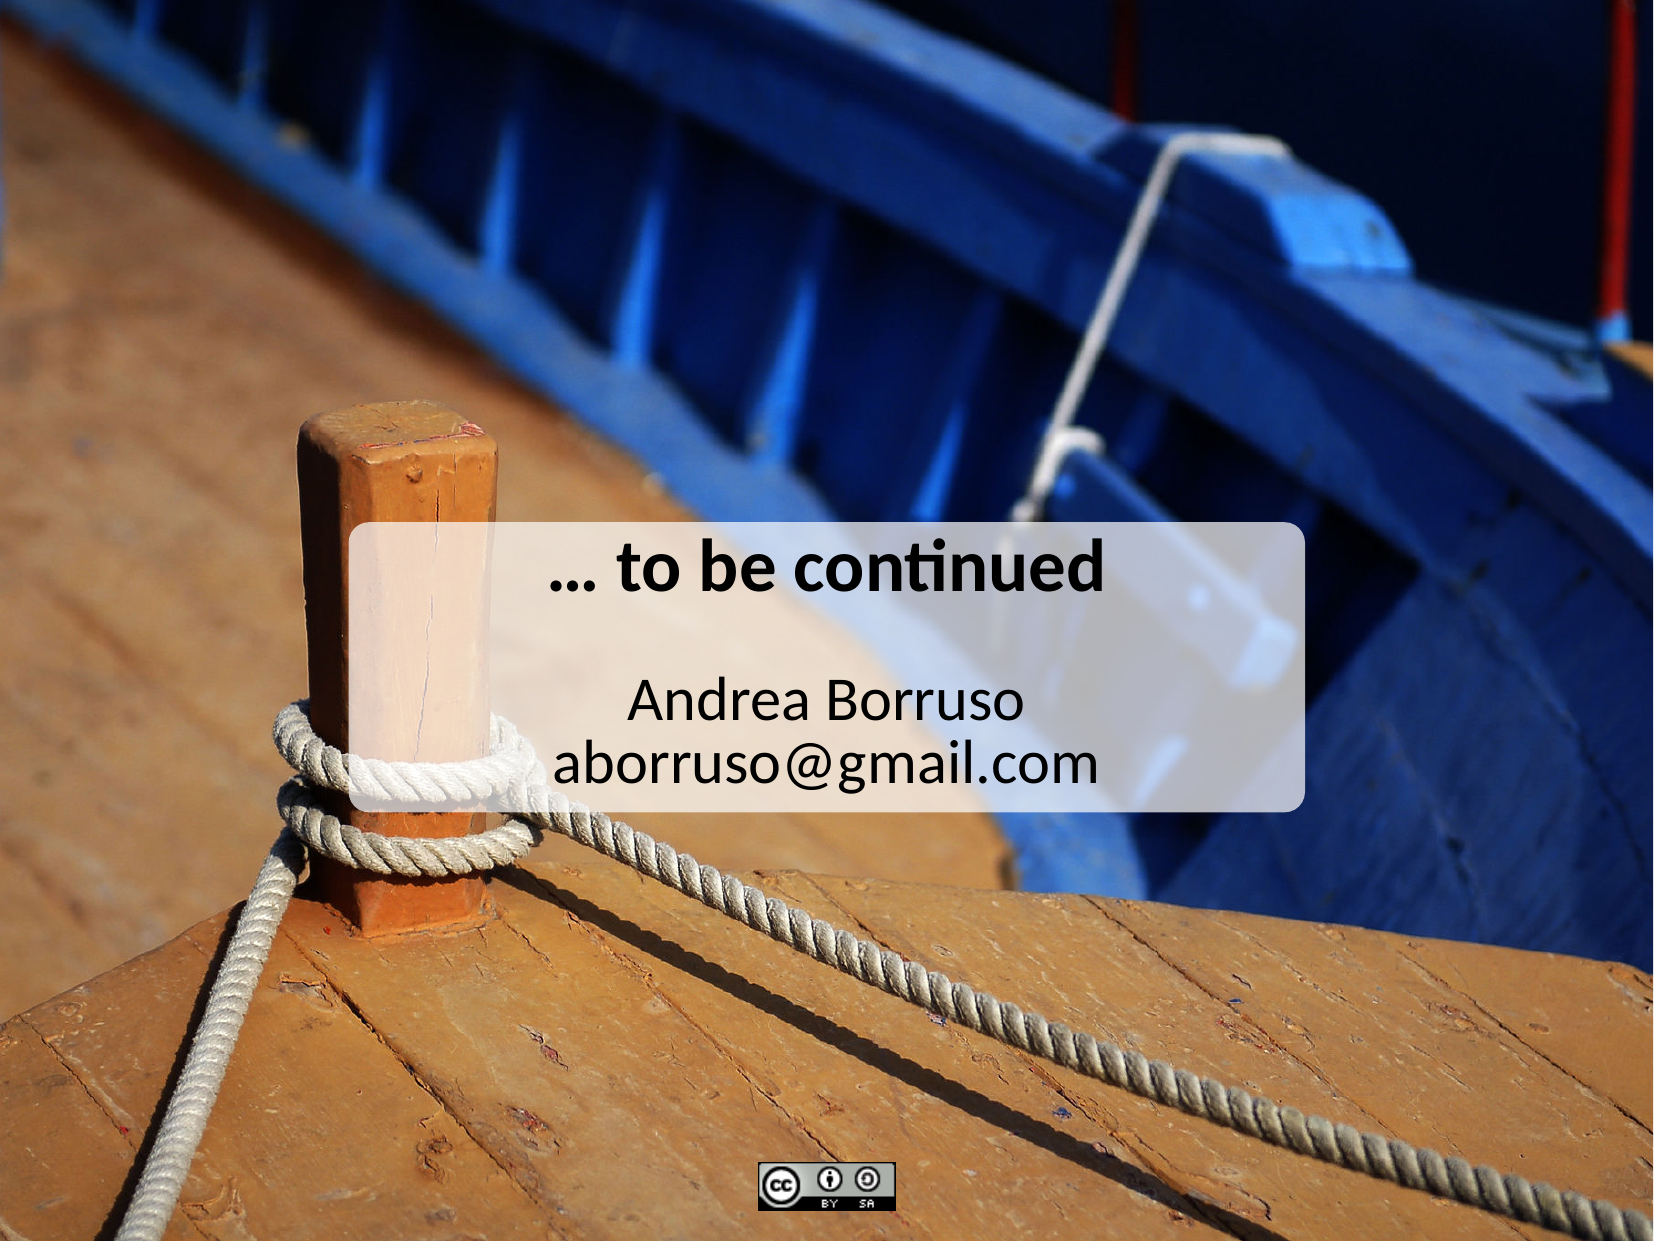

… to be continued
Andrea Borruso
aborruso@gmail.com